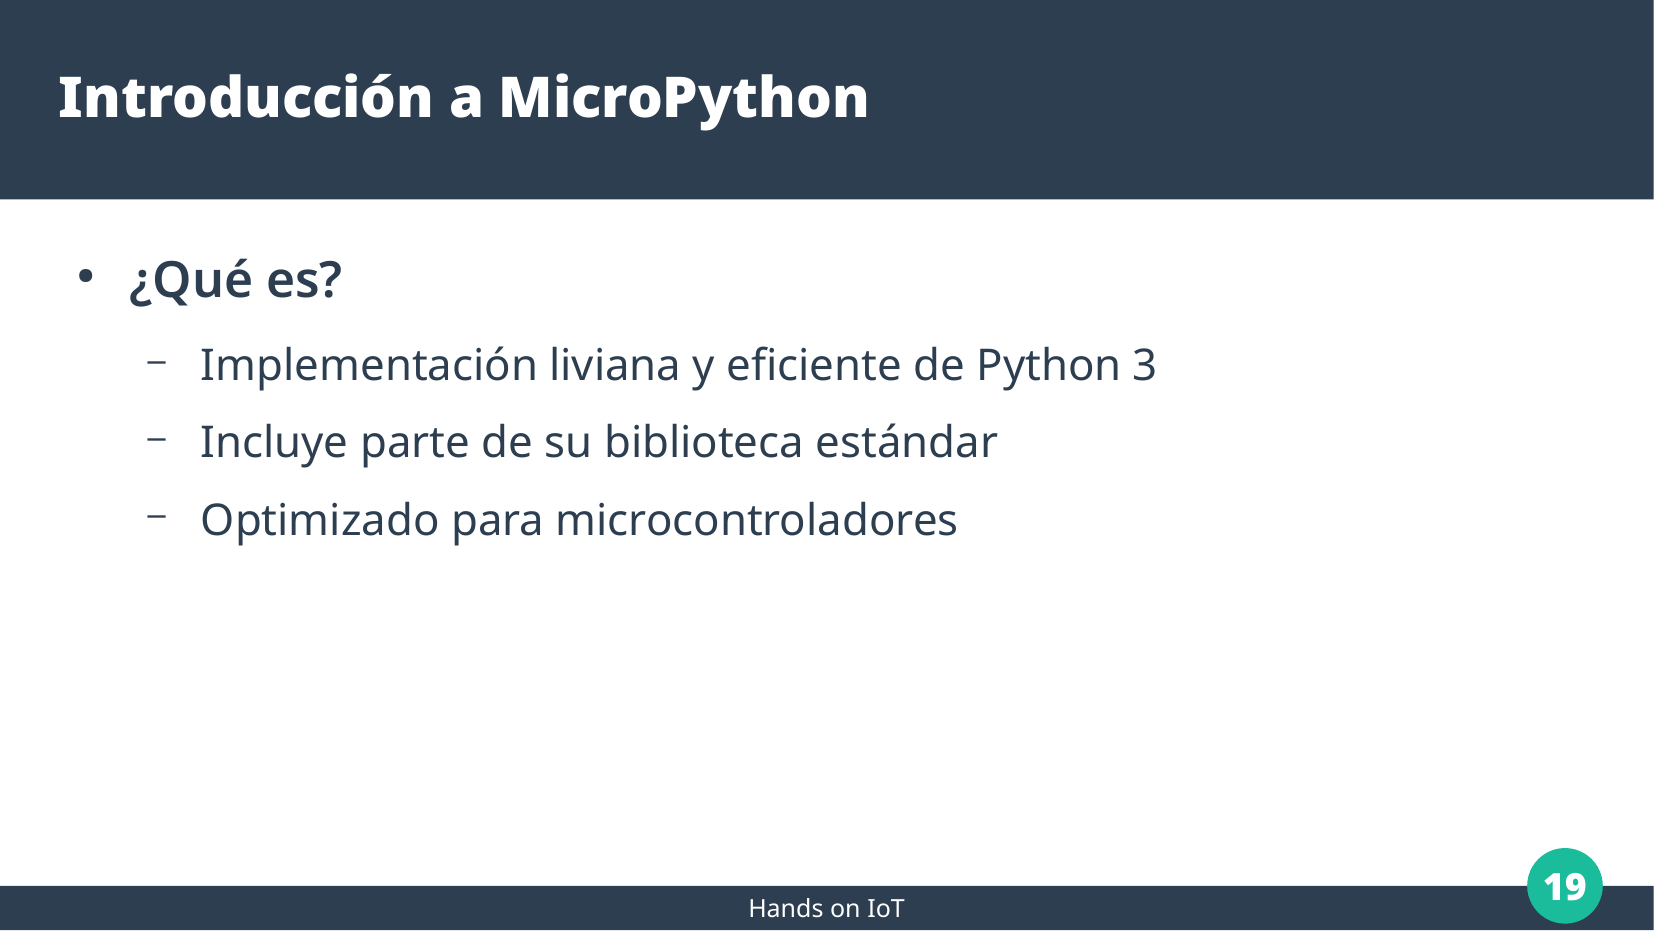

# Introducción a MicroPython
¿Qué es?
Implementación liviana y eficiente de Python 3
Incluye parte de su biblioteca estándar
Optimizado para microcontroladores
Hands on IoT